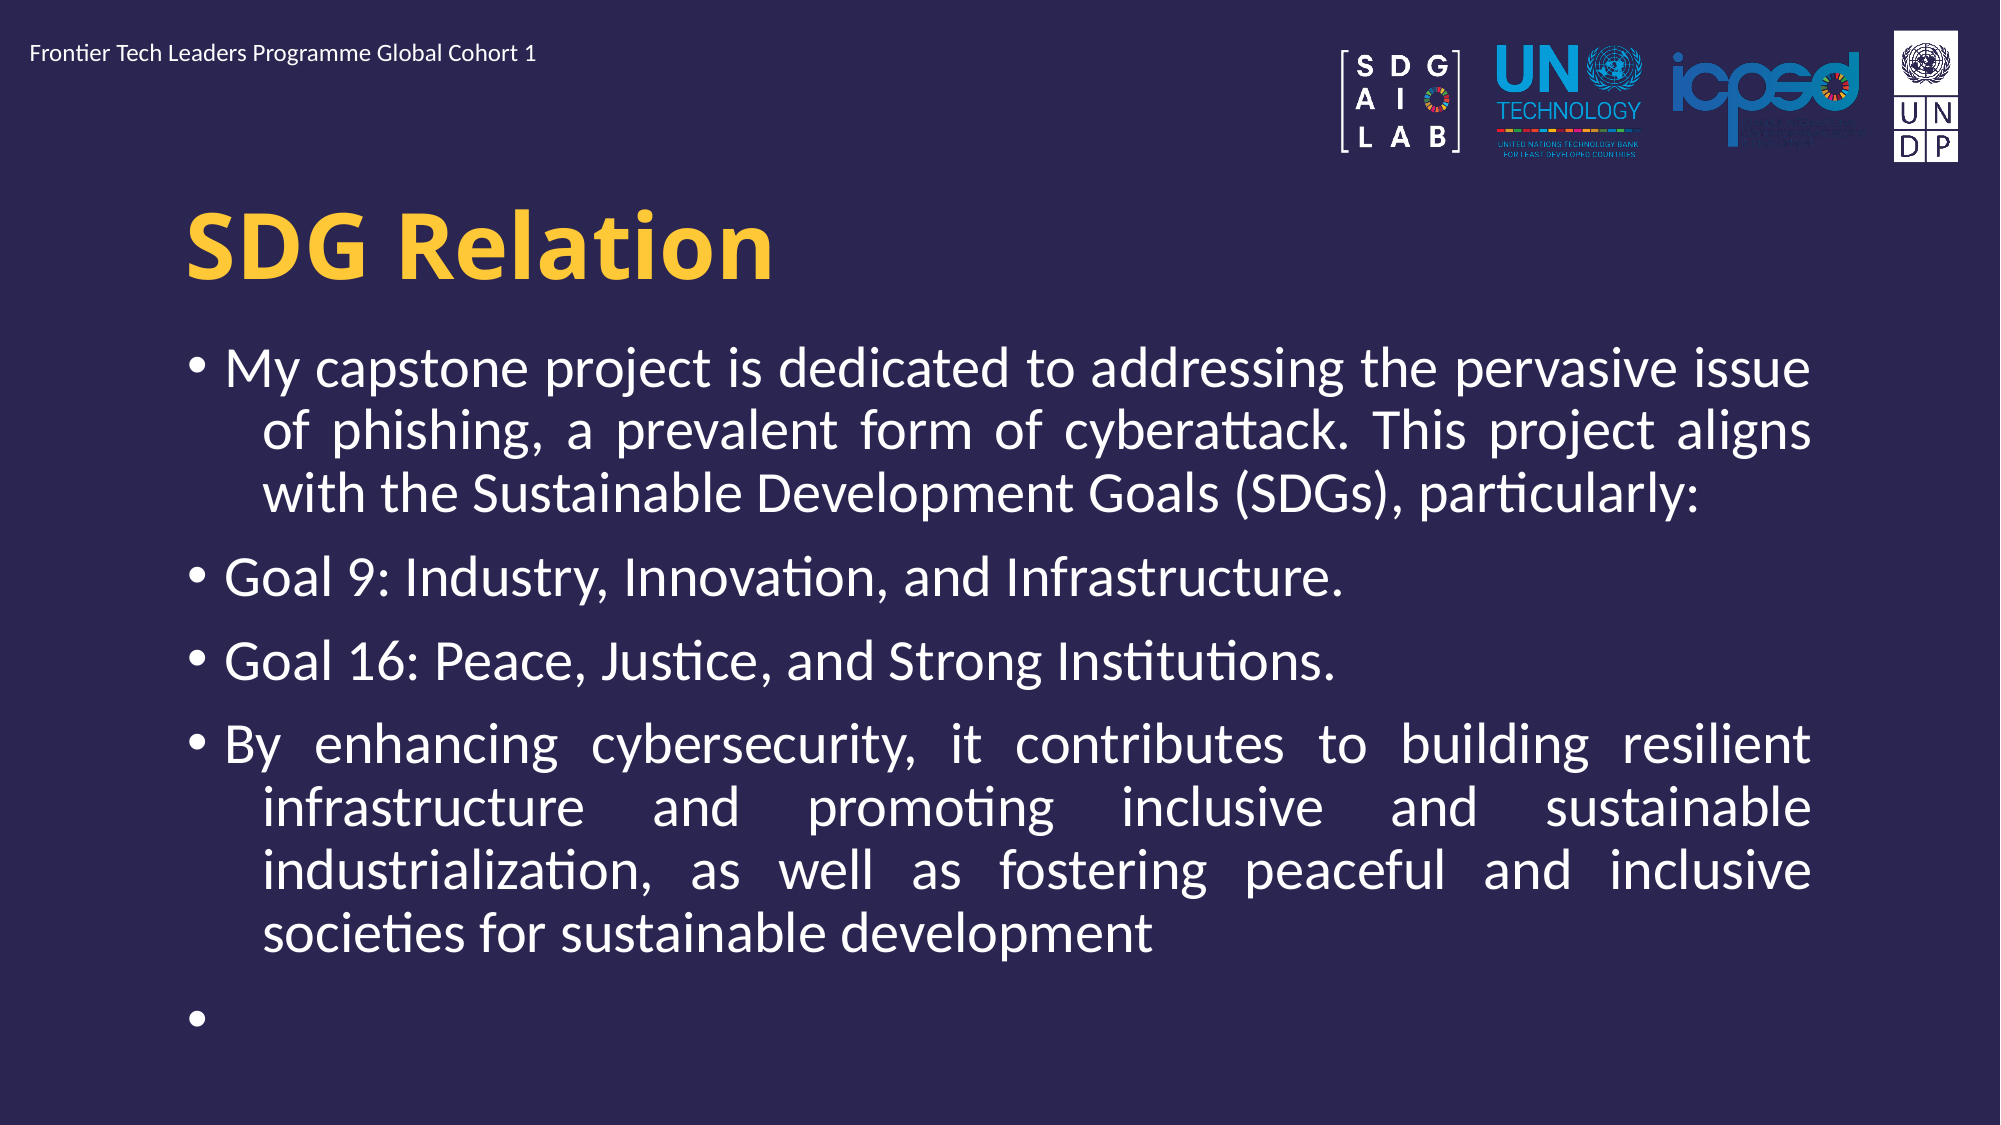

Frontier Tech Leaders Programme Global Cohort 1
# SDG Relation
My capstone project is dedicated to addressing the pervasive issue of phishing, a prevalent form of cyberattack. This project aligns with the Sustainable Development Goals (SDGs), particularly:
Goal 9: Industry, Innovation, and Infrastructure.
Goal 16: Peace, Justice, and Strong Institutions.
By enhancing cybersecurity, it contributes to building resilient infrastructure and promoting inclusive and sustainable industrialization, as well as fostering peaceful and inclusive societies for sustainable development